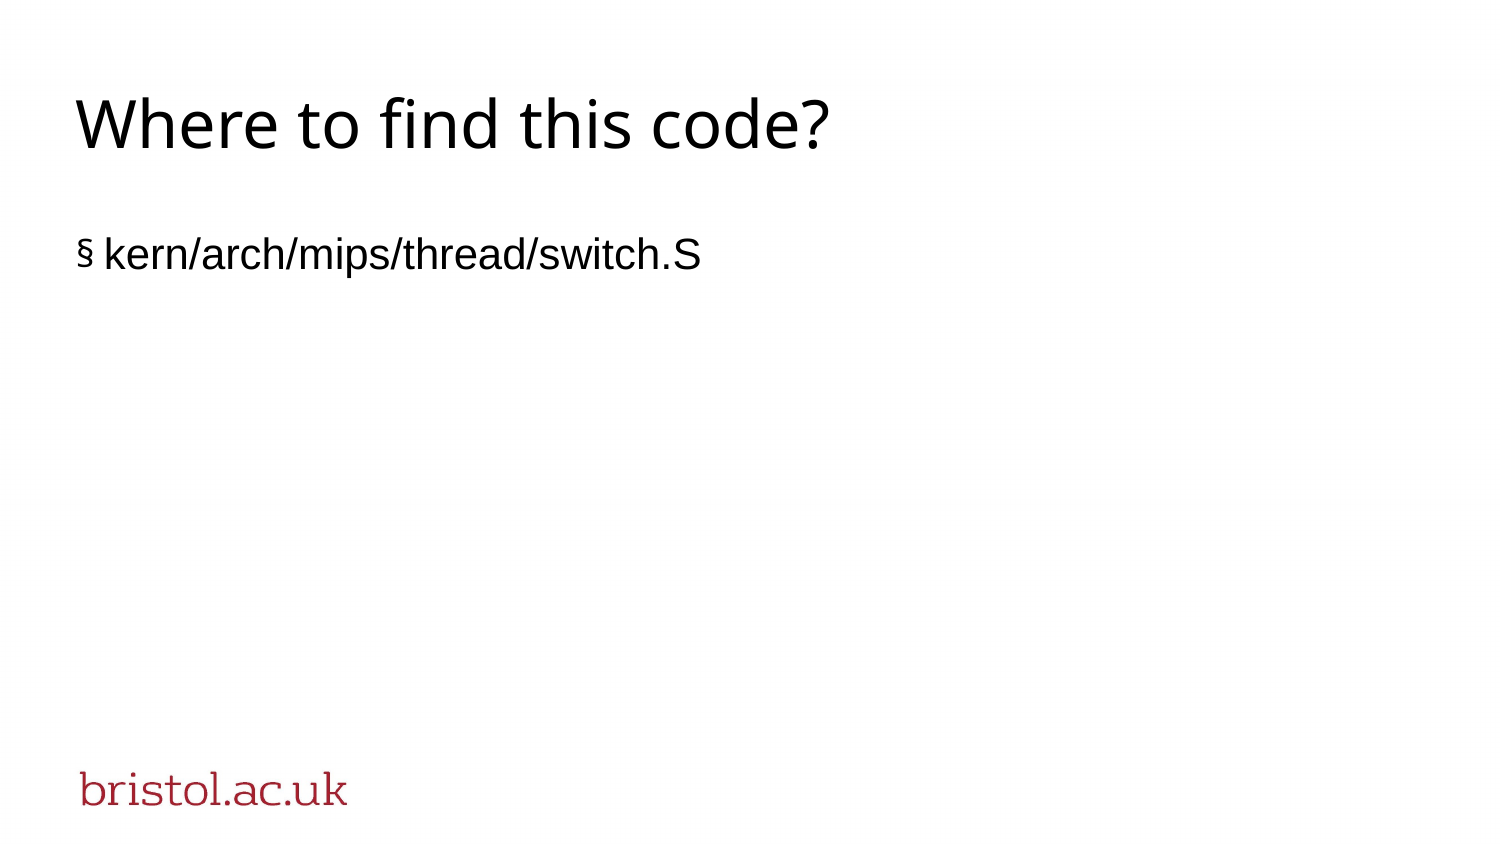

# Where to find this code?
kern/arch/mips/thread/switch.S